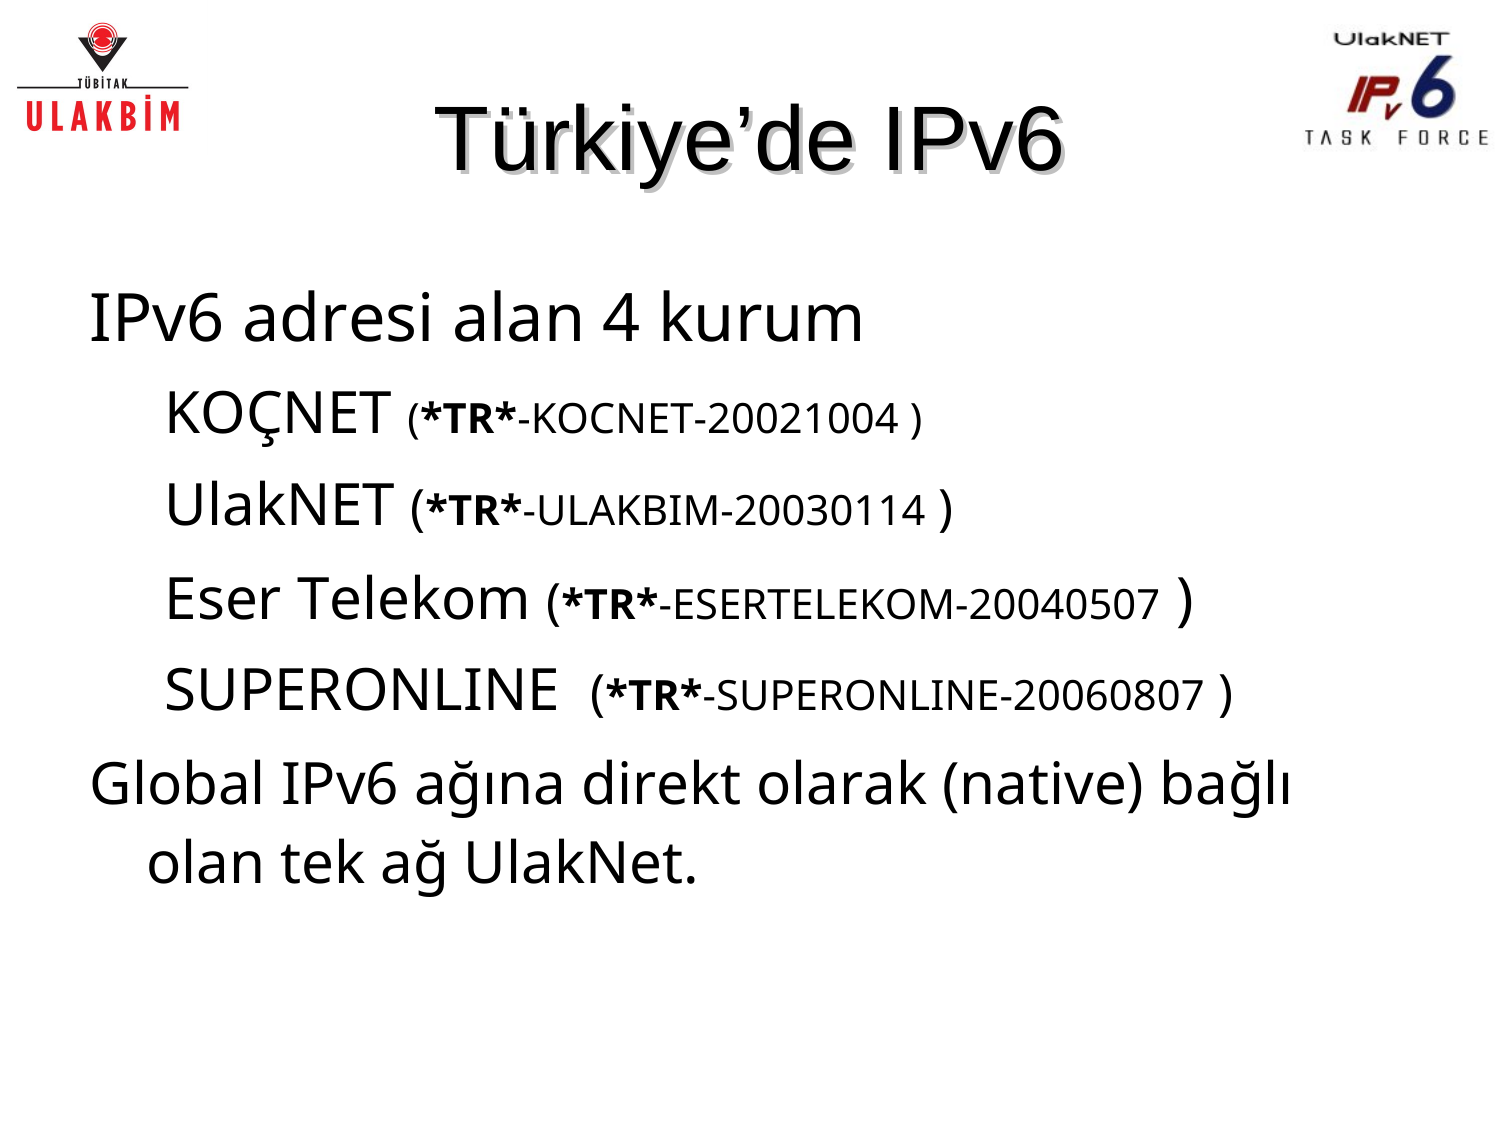

# Türkiye’de IPv6
IPv6 adresi alan 4 kurum
KOÇNET (*TR*-KOCNET-20021004 )
UlakNET (*TR*-ULAKBIM-20030114 )
Eser Telekom (*TR*-ESERTELEKOM-20040507 )
SUPERONLINE (*TR*-SUPERONLINE-20060807 )
Global IPv6 ağına direkt olarak (native) bağlı olan tek ağ UlakNet.